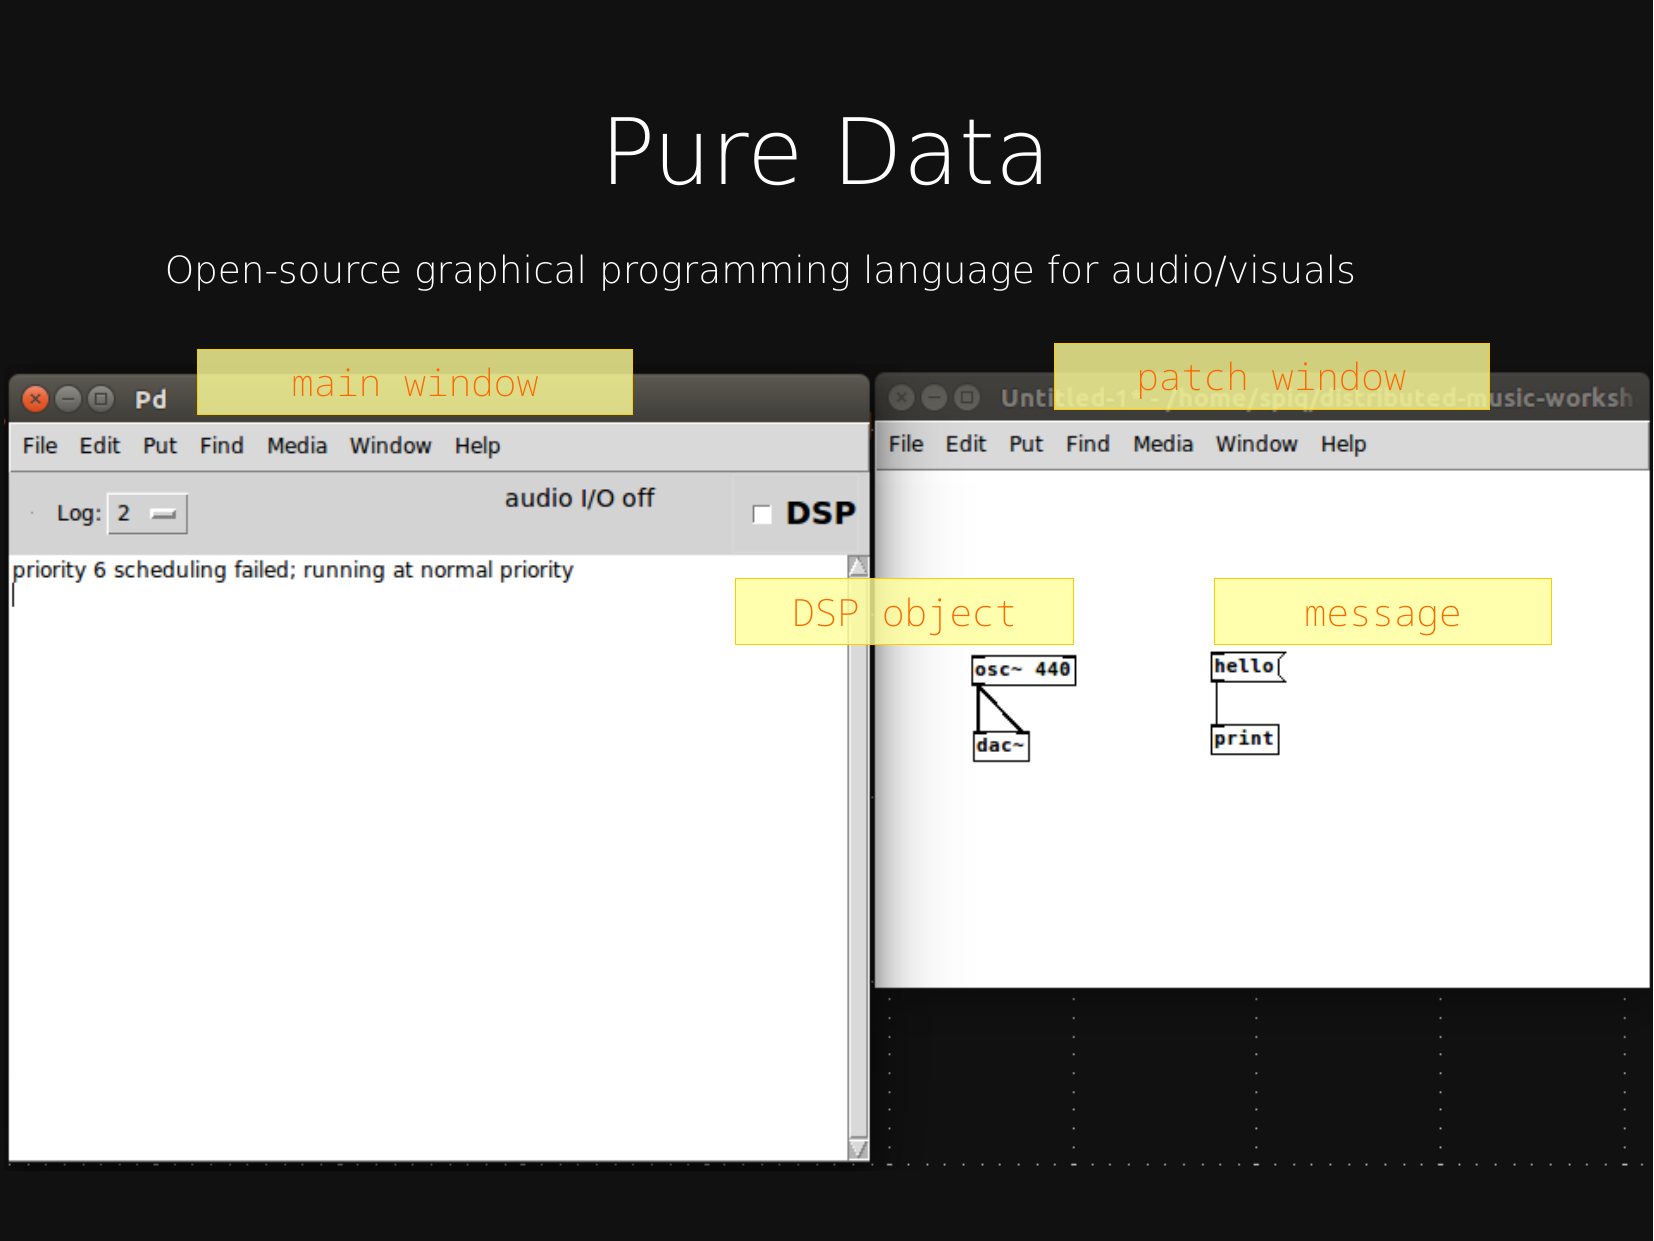

# Pure Data
Open-source graphical programming language for audio/visuals
patch window
main window
DSP object
message